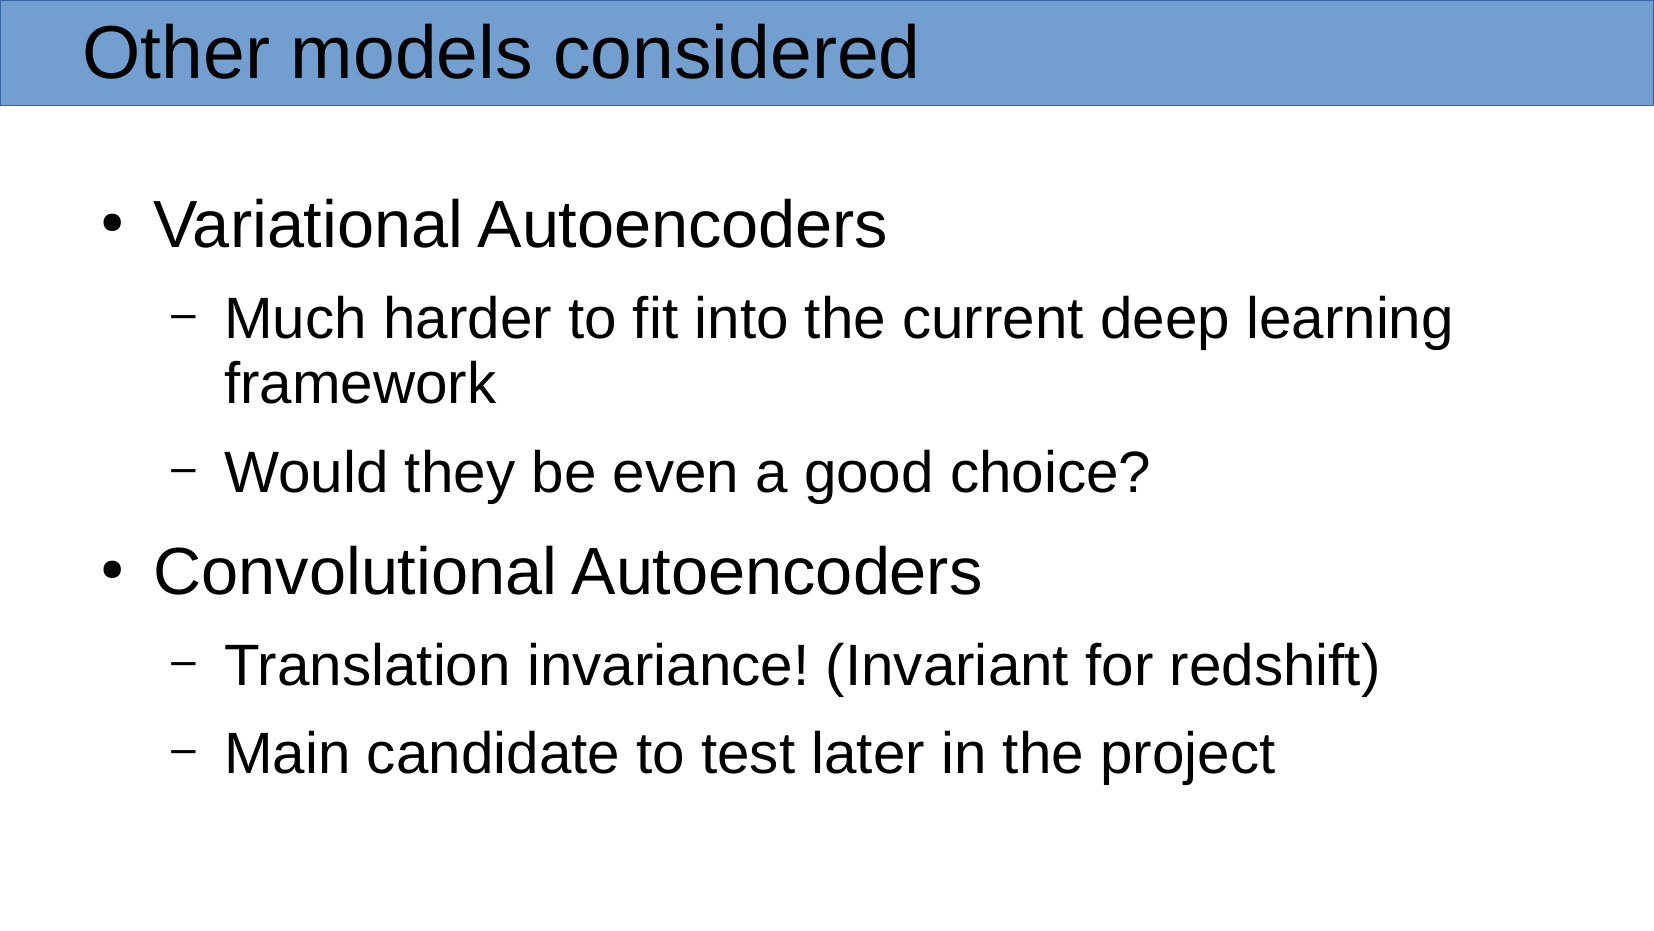

Other models considered
# Variational Autoencoders
Much harder to fit into the current deep learning framework
Would they be even a good choice?
Convolutional Autoencoders
Translation invariance! (Invariant for redshift)
Main candidate to test later in the project